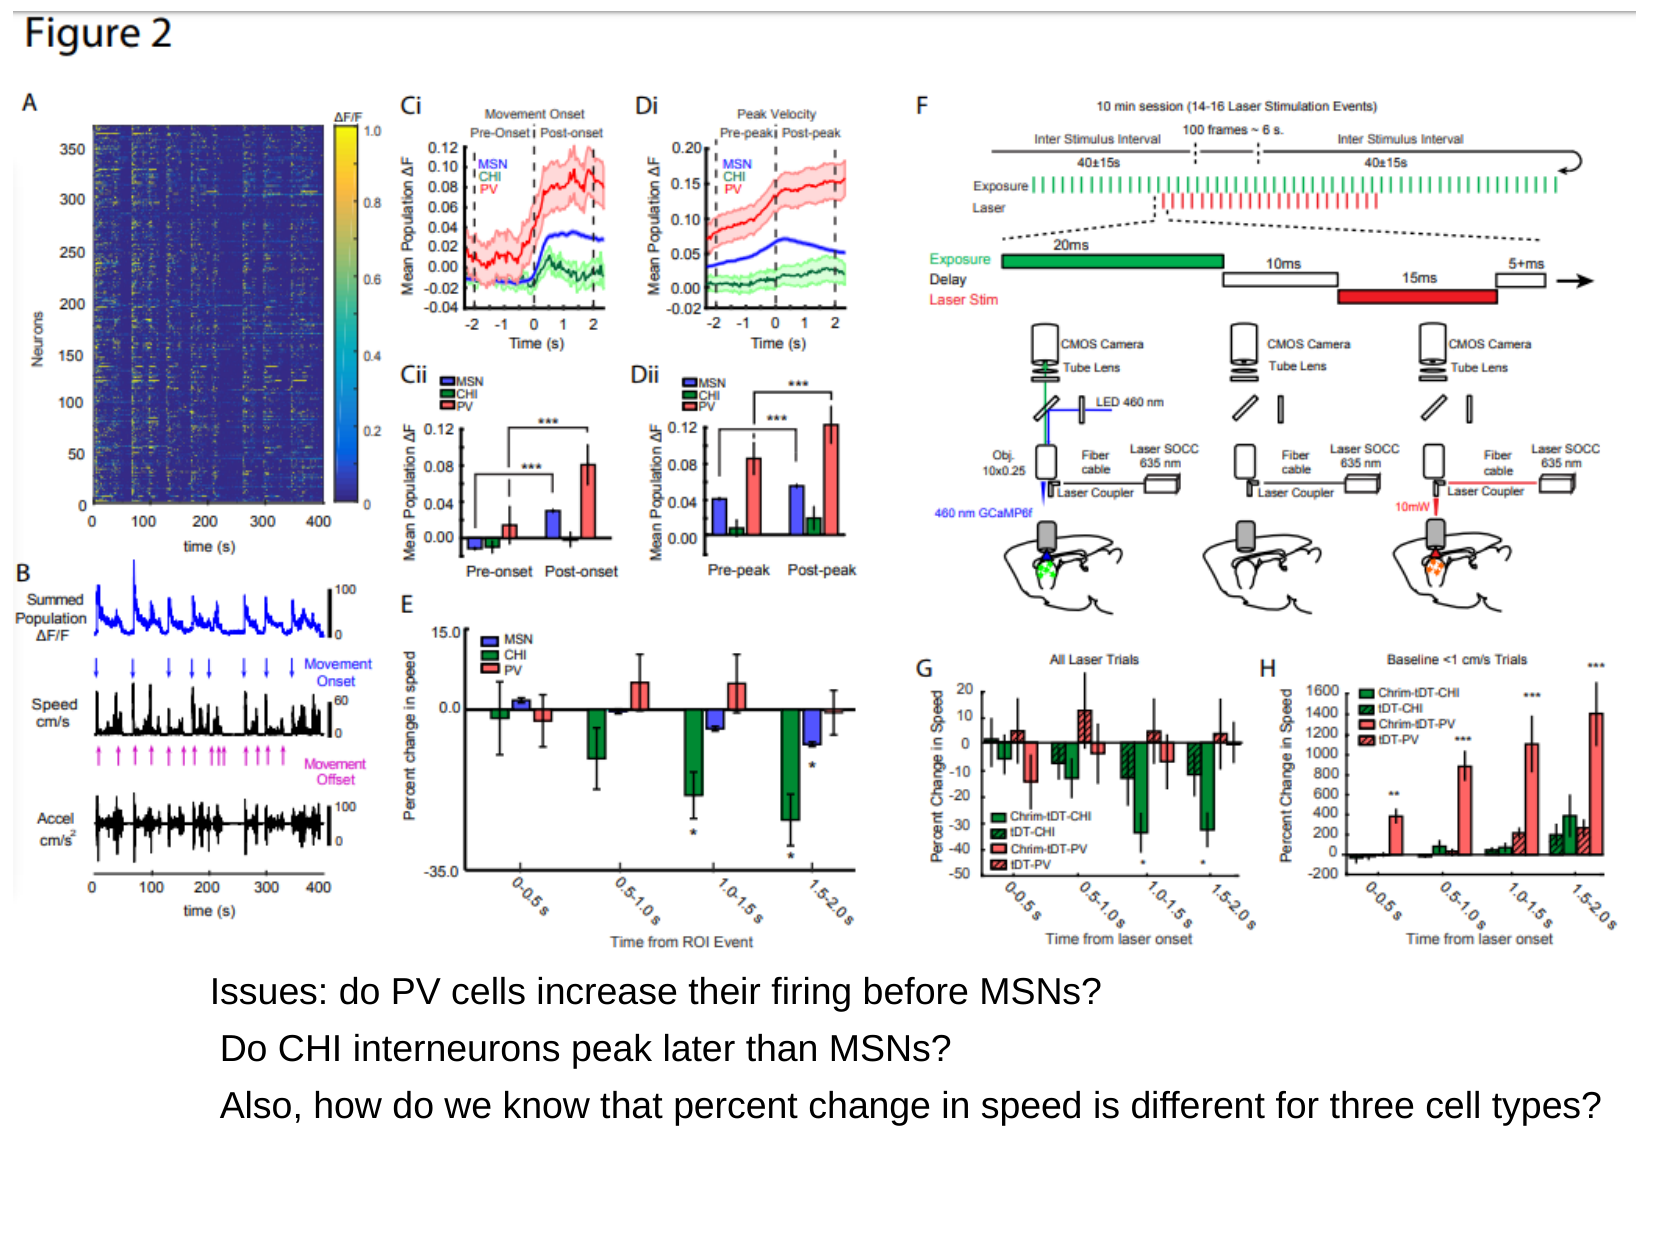

Issues: do PV cells increase their firing before MSNs?
Do CHI interneurons peak later than MSNs?
Also, how do we know that percent change in speed is different for three cell types?